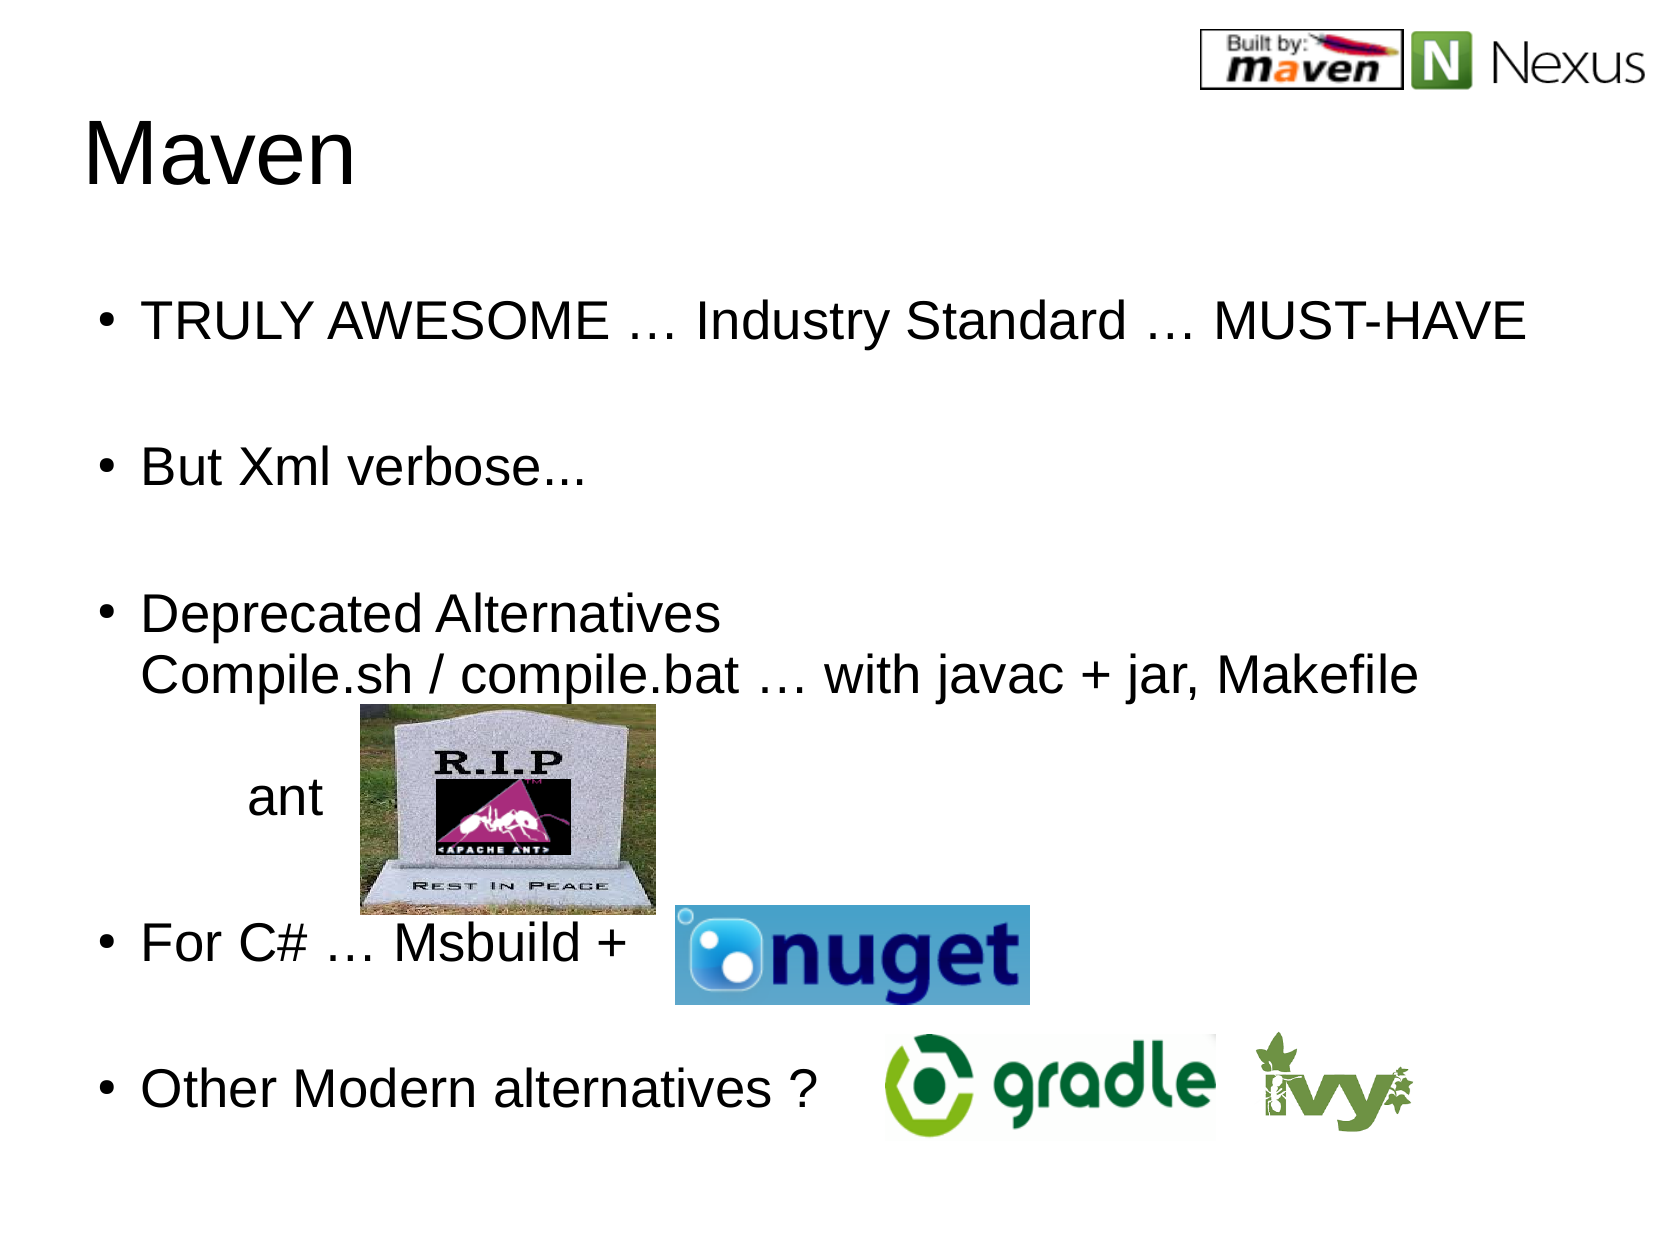

# Maven
TRULY AWESOME … Industry Standard … MUST-HAVE
But Xml verbose...
Deprecated Alternatives
Compile.sh / compile.bat … with javac + jar, Makefile
 ant
For C# … Msbuild +
Other Modern alternatives ?